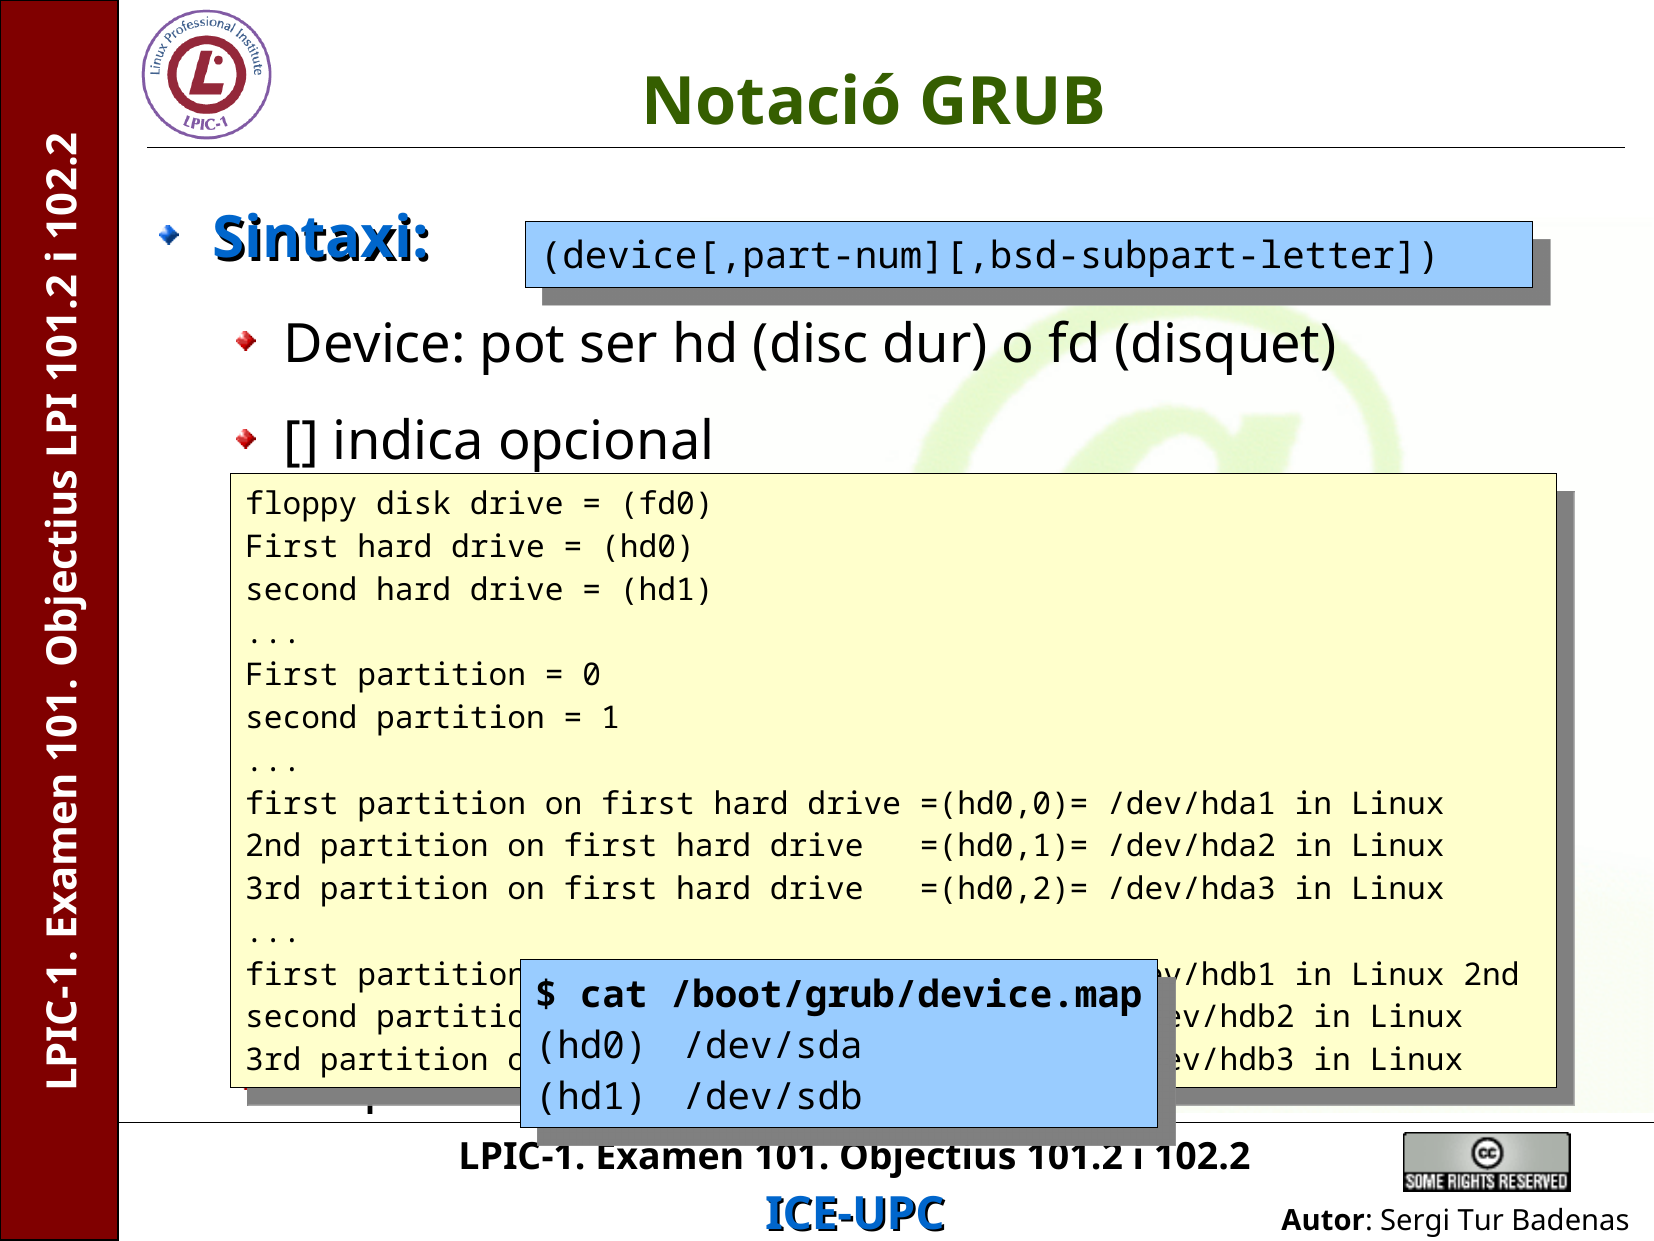

# Notació GRUB
Sintaxi:
Device: pot ser hd (disc dur) o fd (disquet)
[] indica opcional
Mapa:
(device[,part-num][,bsd-subpart-letter])
floppy disk drive = (fd0)
First hard drive = (hd0)
second hard drive = (hd1)
...
First partition = 0
second partition = 1
...
first partition on first hard drive =(hd0,0)= /dev/hda1 in Linux
2nd partition on first hard drive =(hd0,1)= /dev/hda2 in Linux
3rd partition on first hard drive =(hd0,2)= /dev/hda3 in Linux
...
first partition on second hard drive=(hd1,0)= /dev/hdb1 in Linux 2nd
second partition on second hard drive=(hd1,1)= /dev/hdb2 in Linux
3rd partition on second hard drive= (hd1,2)= /dev/hdb3 in Linux
$ cat /boot/grub/device.map
(hd0)	/dev/sda
(hd1)	/dev/sdb